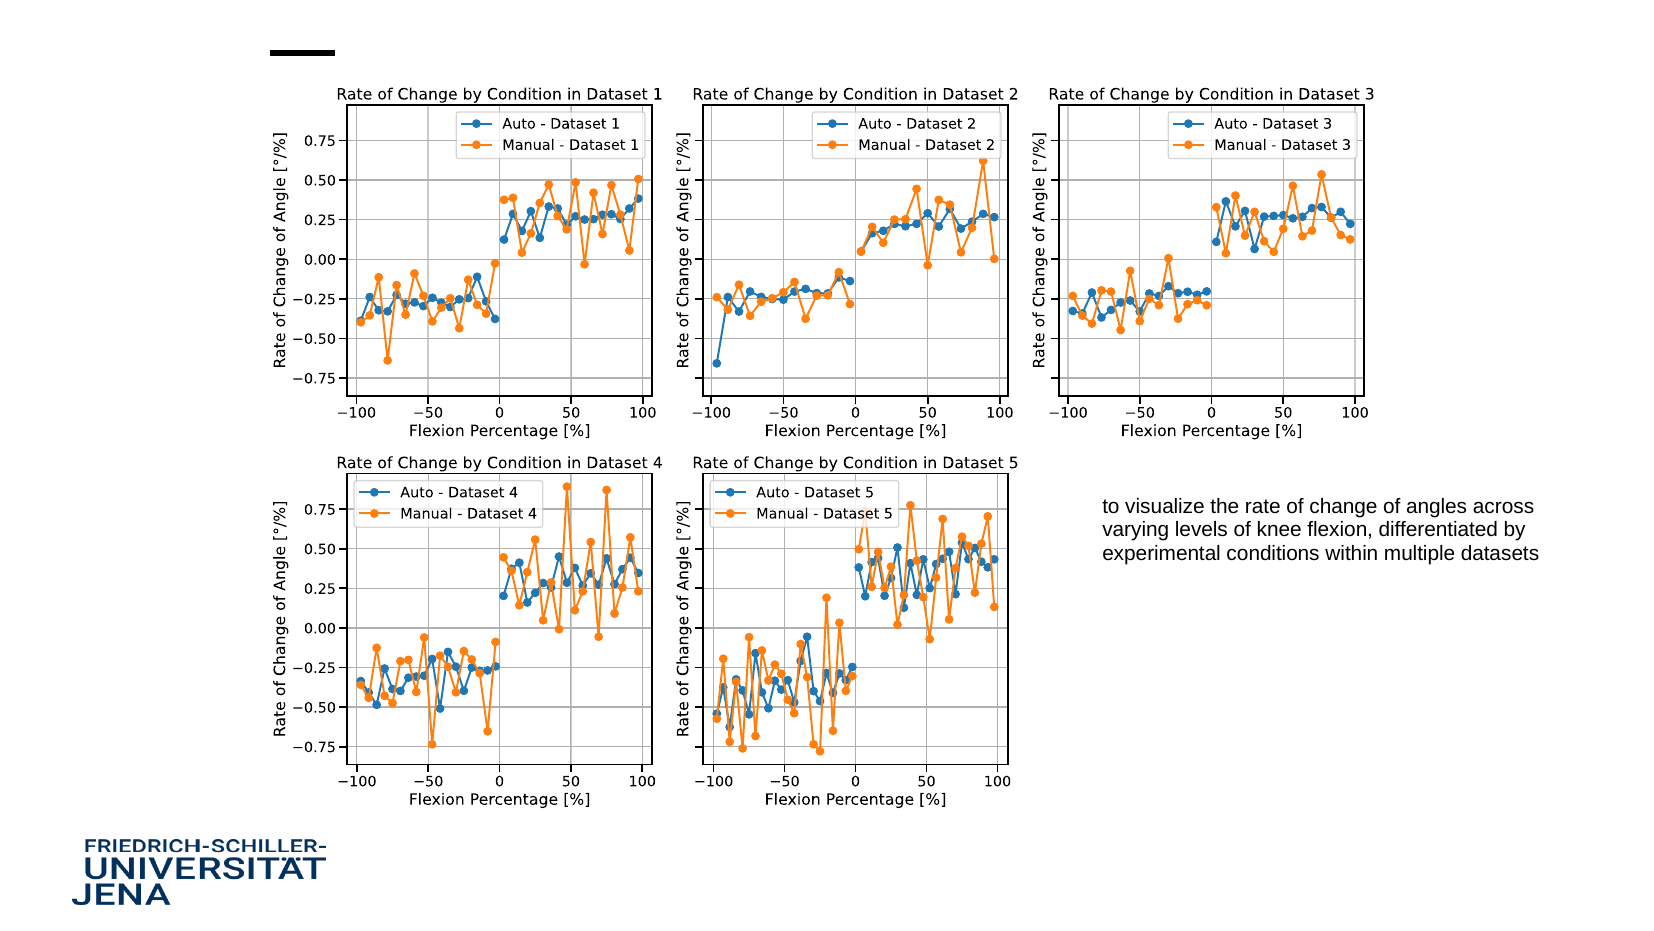

to visualize the rate of change of angles across varying levels of knee flexion, differentiated by experimental conditions within multiple datasets